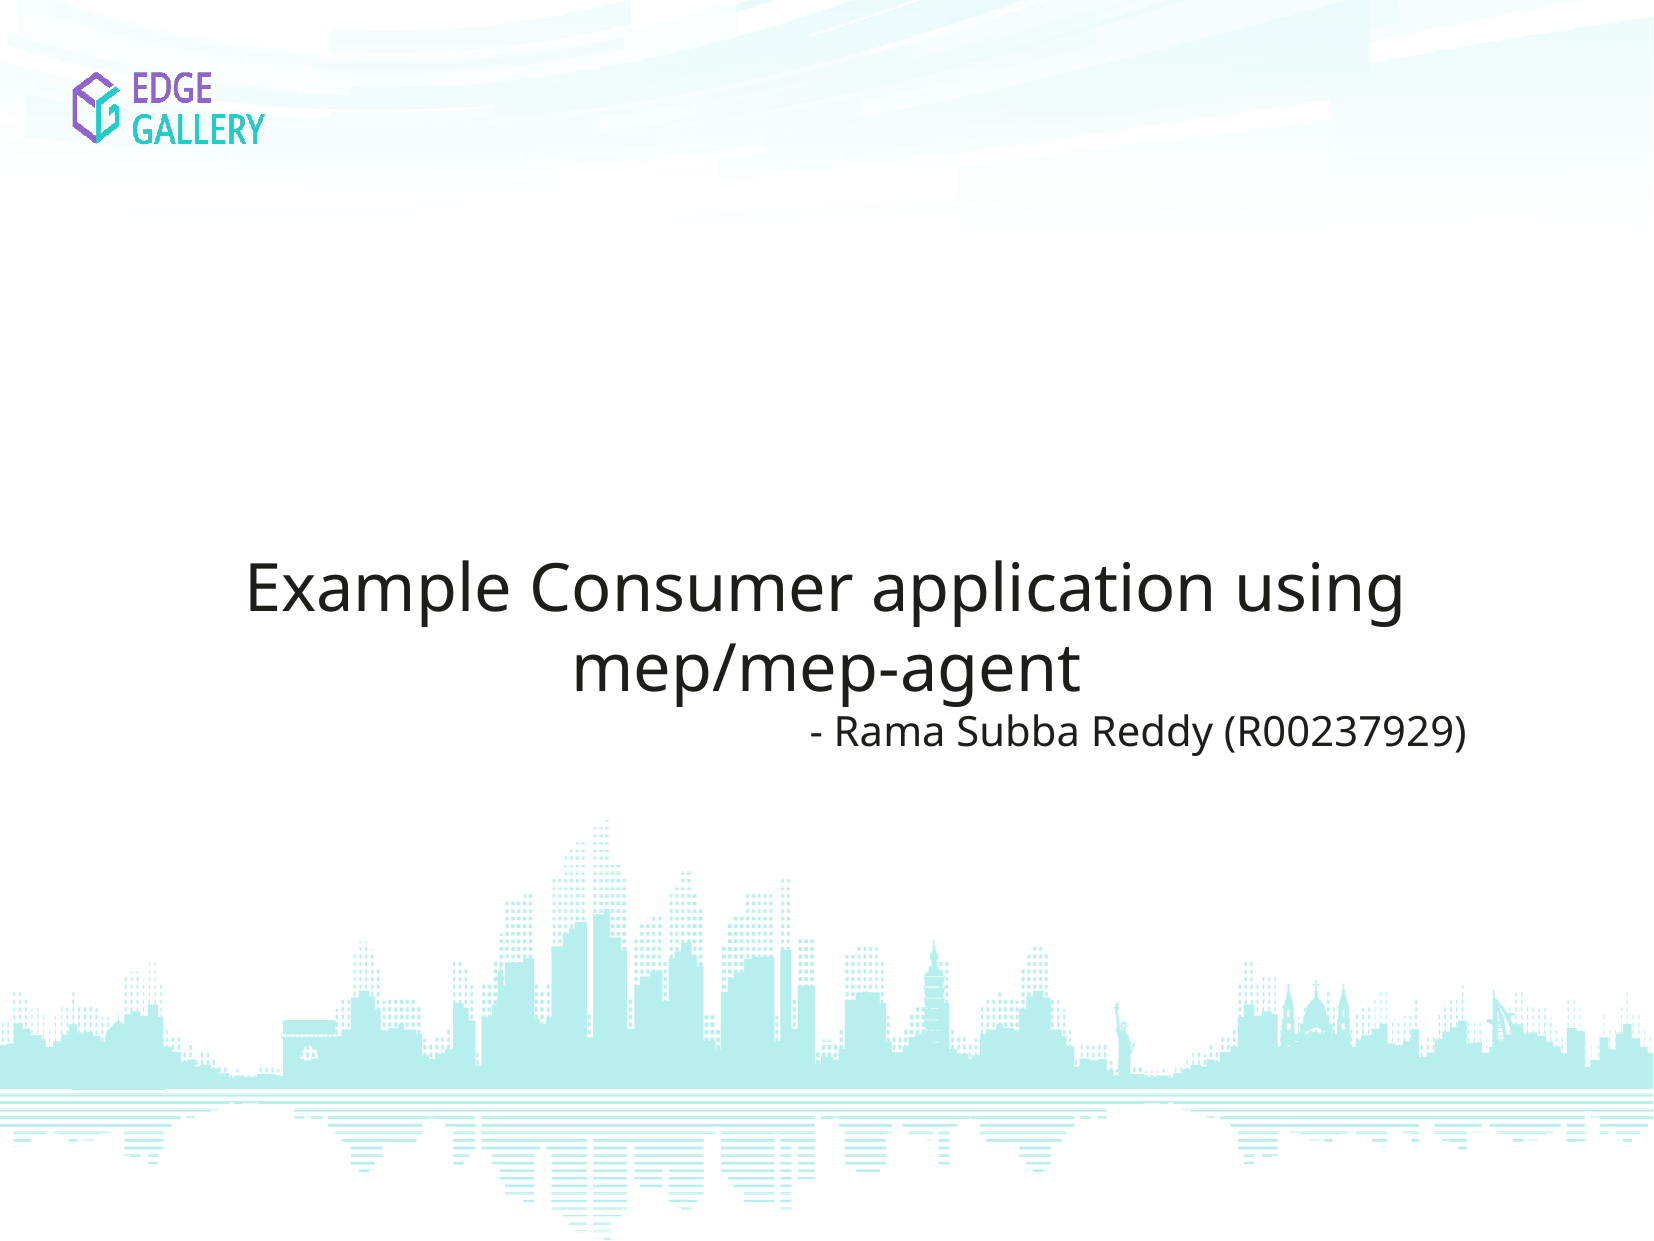

Example Consumer application using mep/mep-agent
 - Rama Subba Reddy (R00237929)